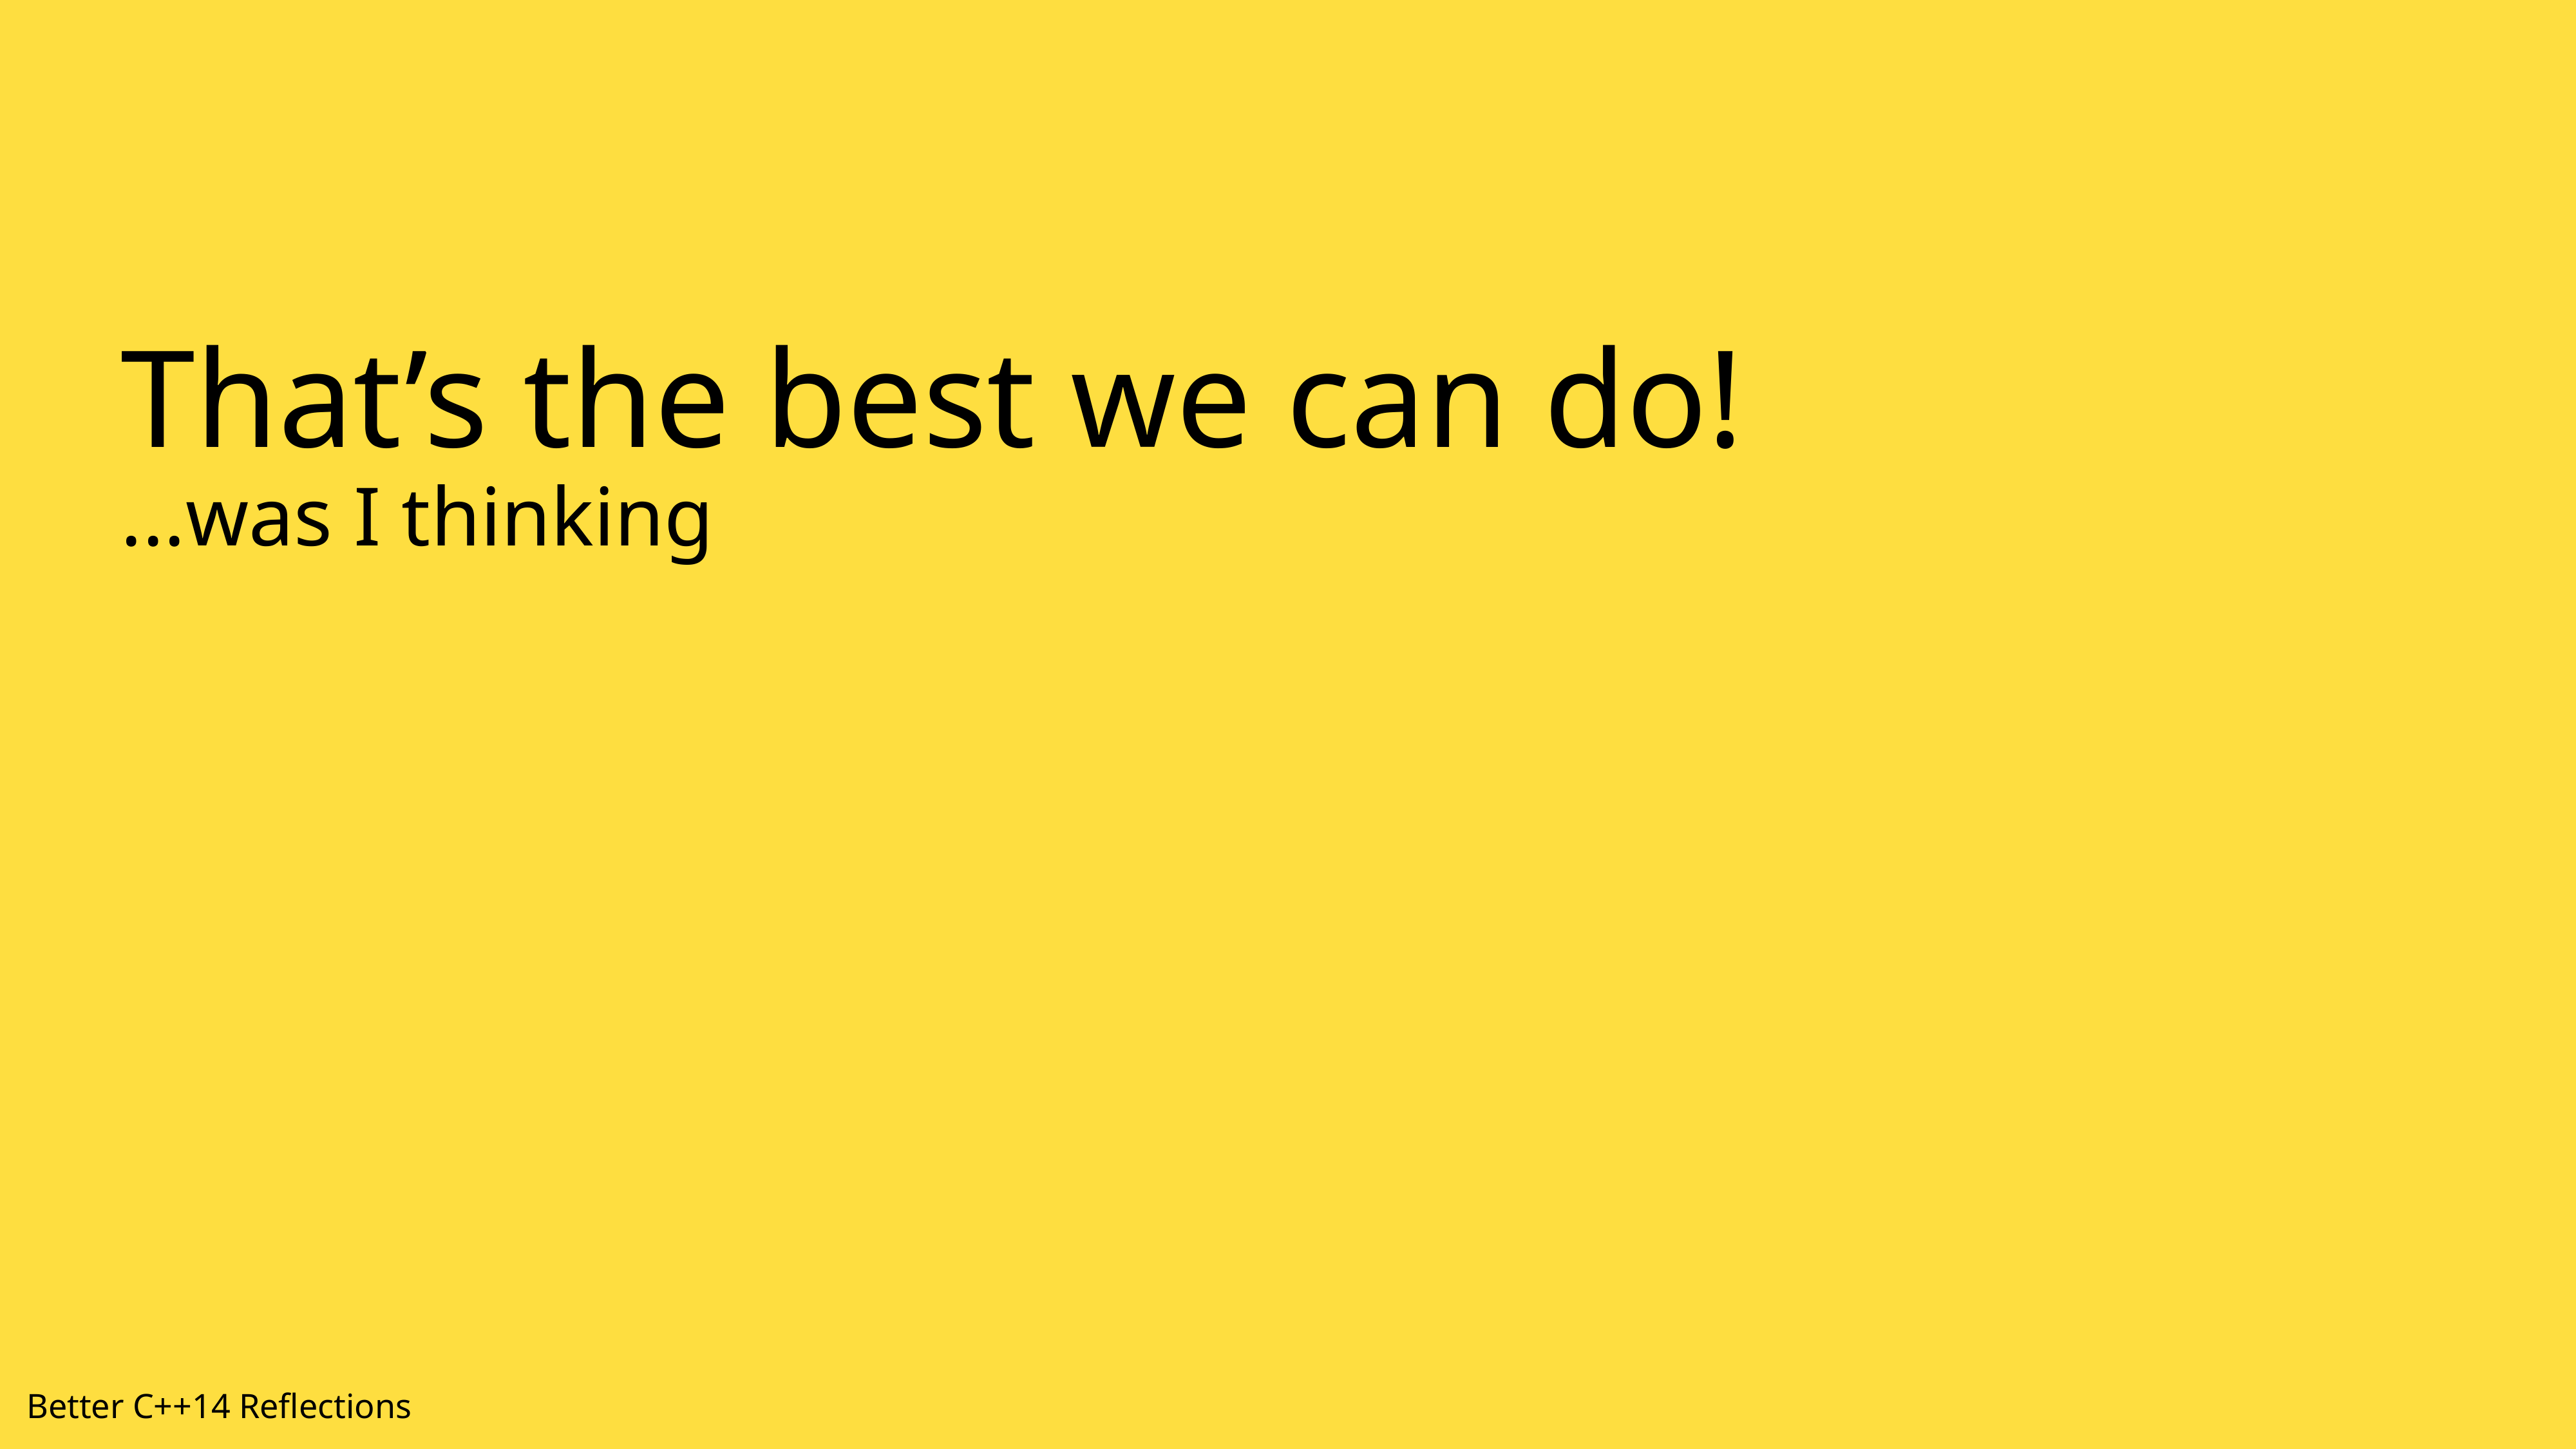

# That’s the best we can do! ...was I thinking
Better C++14 Reflections